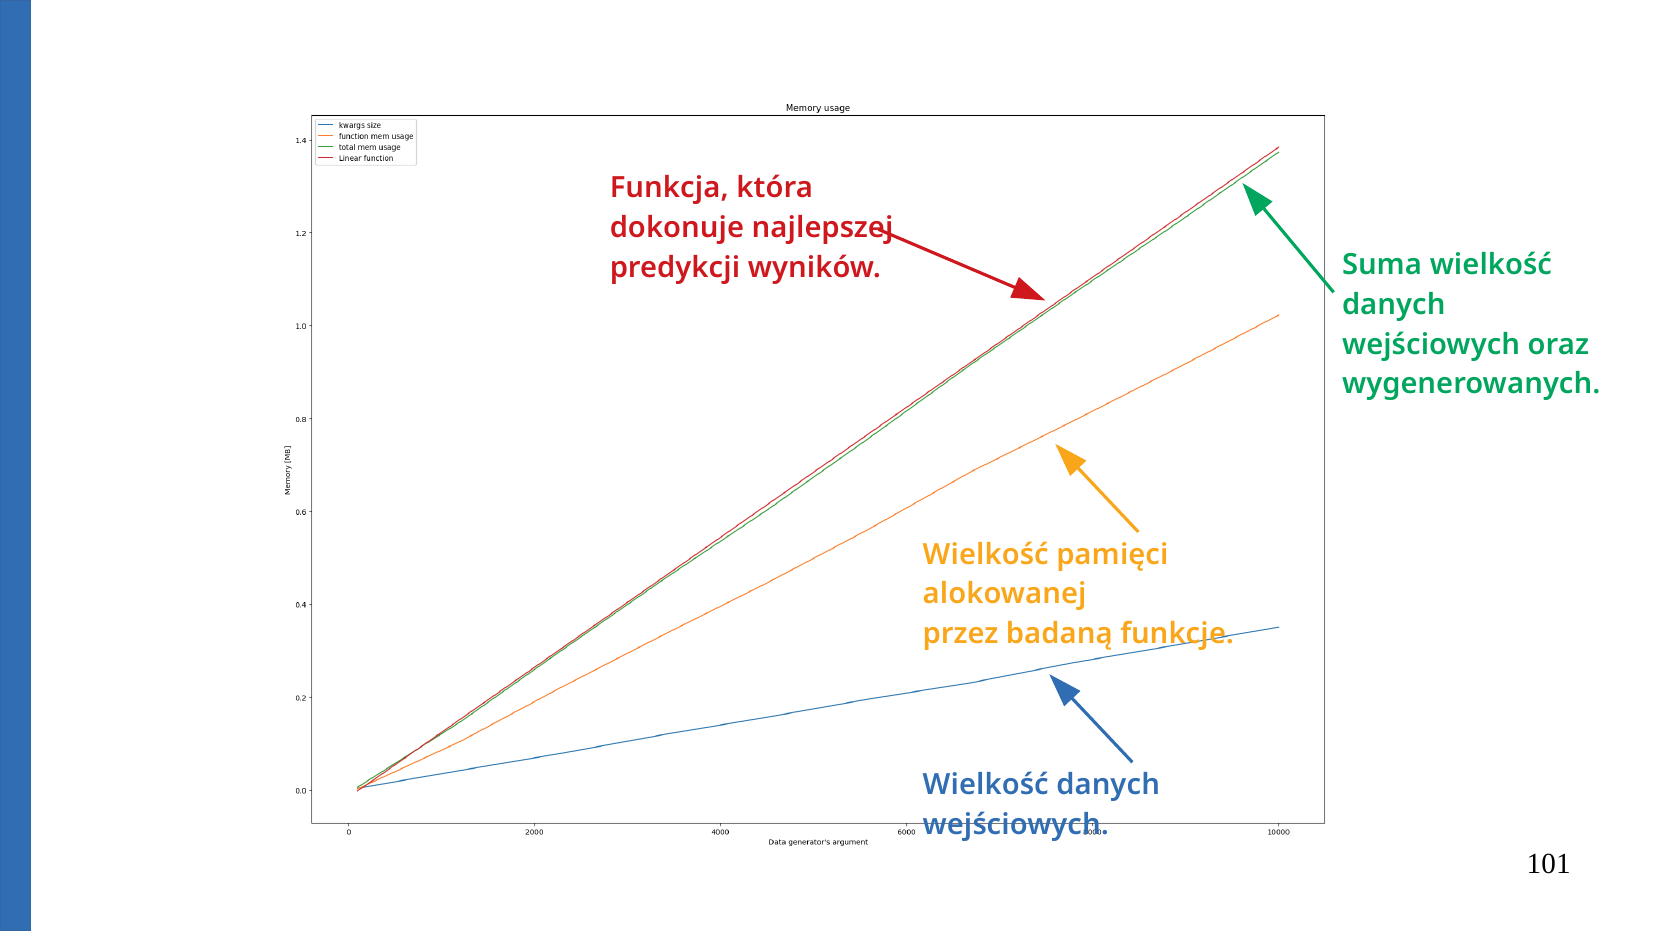

Funkcja, która dokonuje najlepszej predykcji wyników.
Suma wielkość danych wejściowych oraz wygenerowanych.
Wielkość pamięci alokowanej
przez badaną funkcje.
Wielkość danych wejściowych.
101